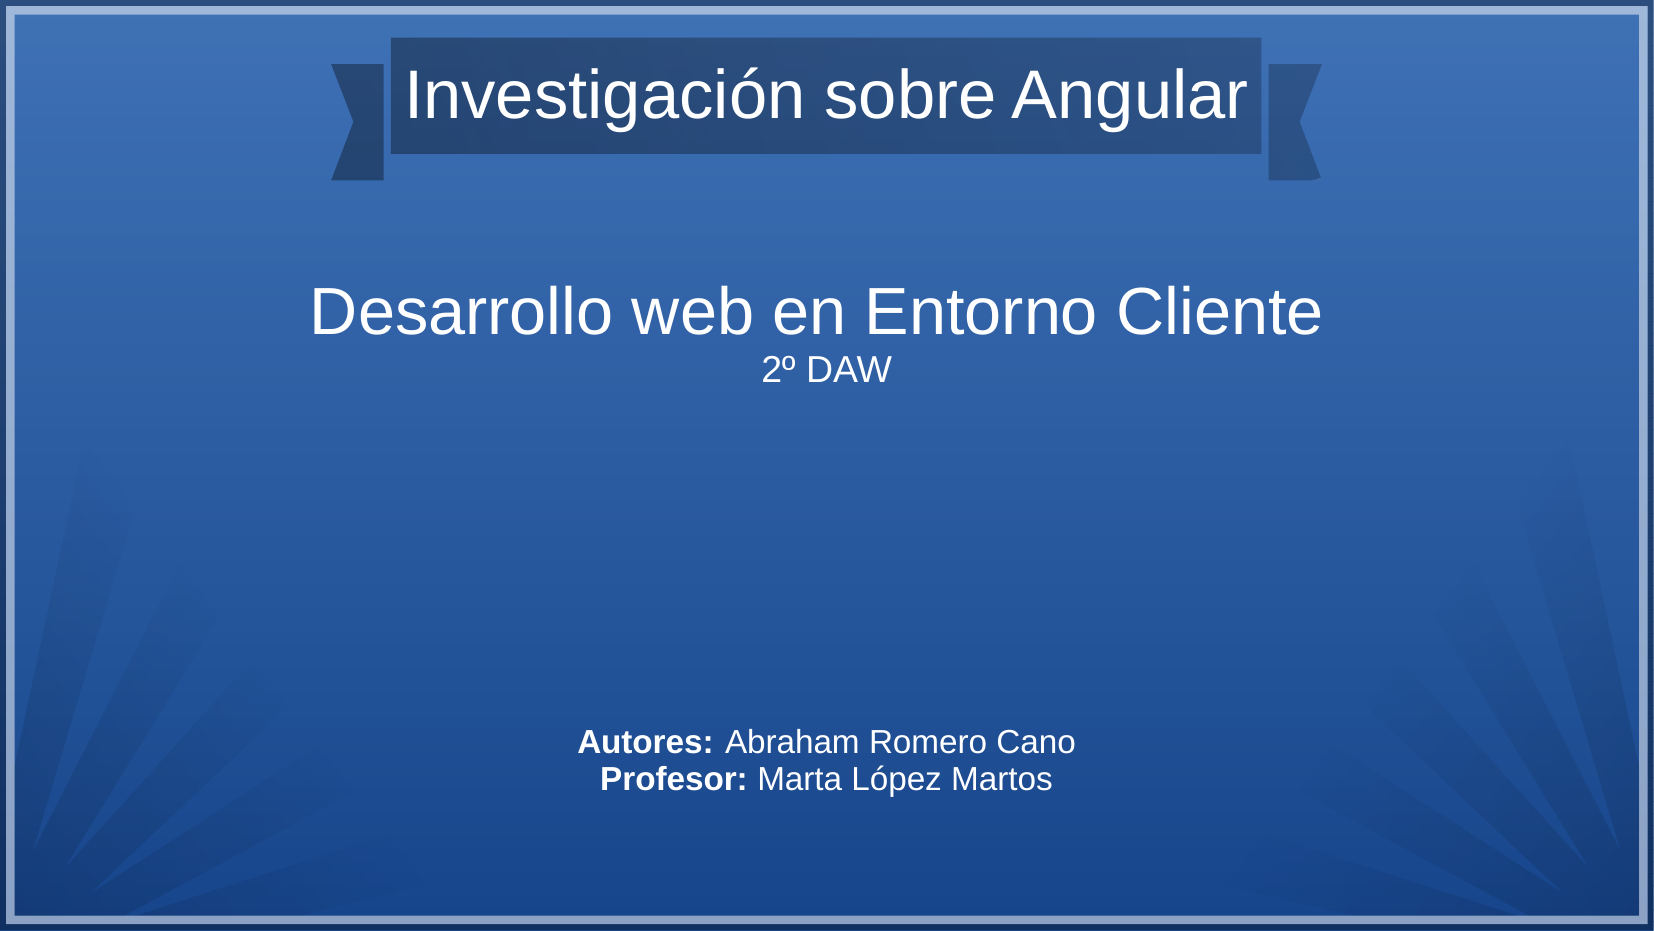

# Investigación sobre Angular
Desarrollo web en Entorno Cliente
2º DAW
Autores: 	Abraham Romero Cano
Profesor: Marta López Martos